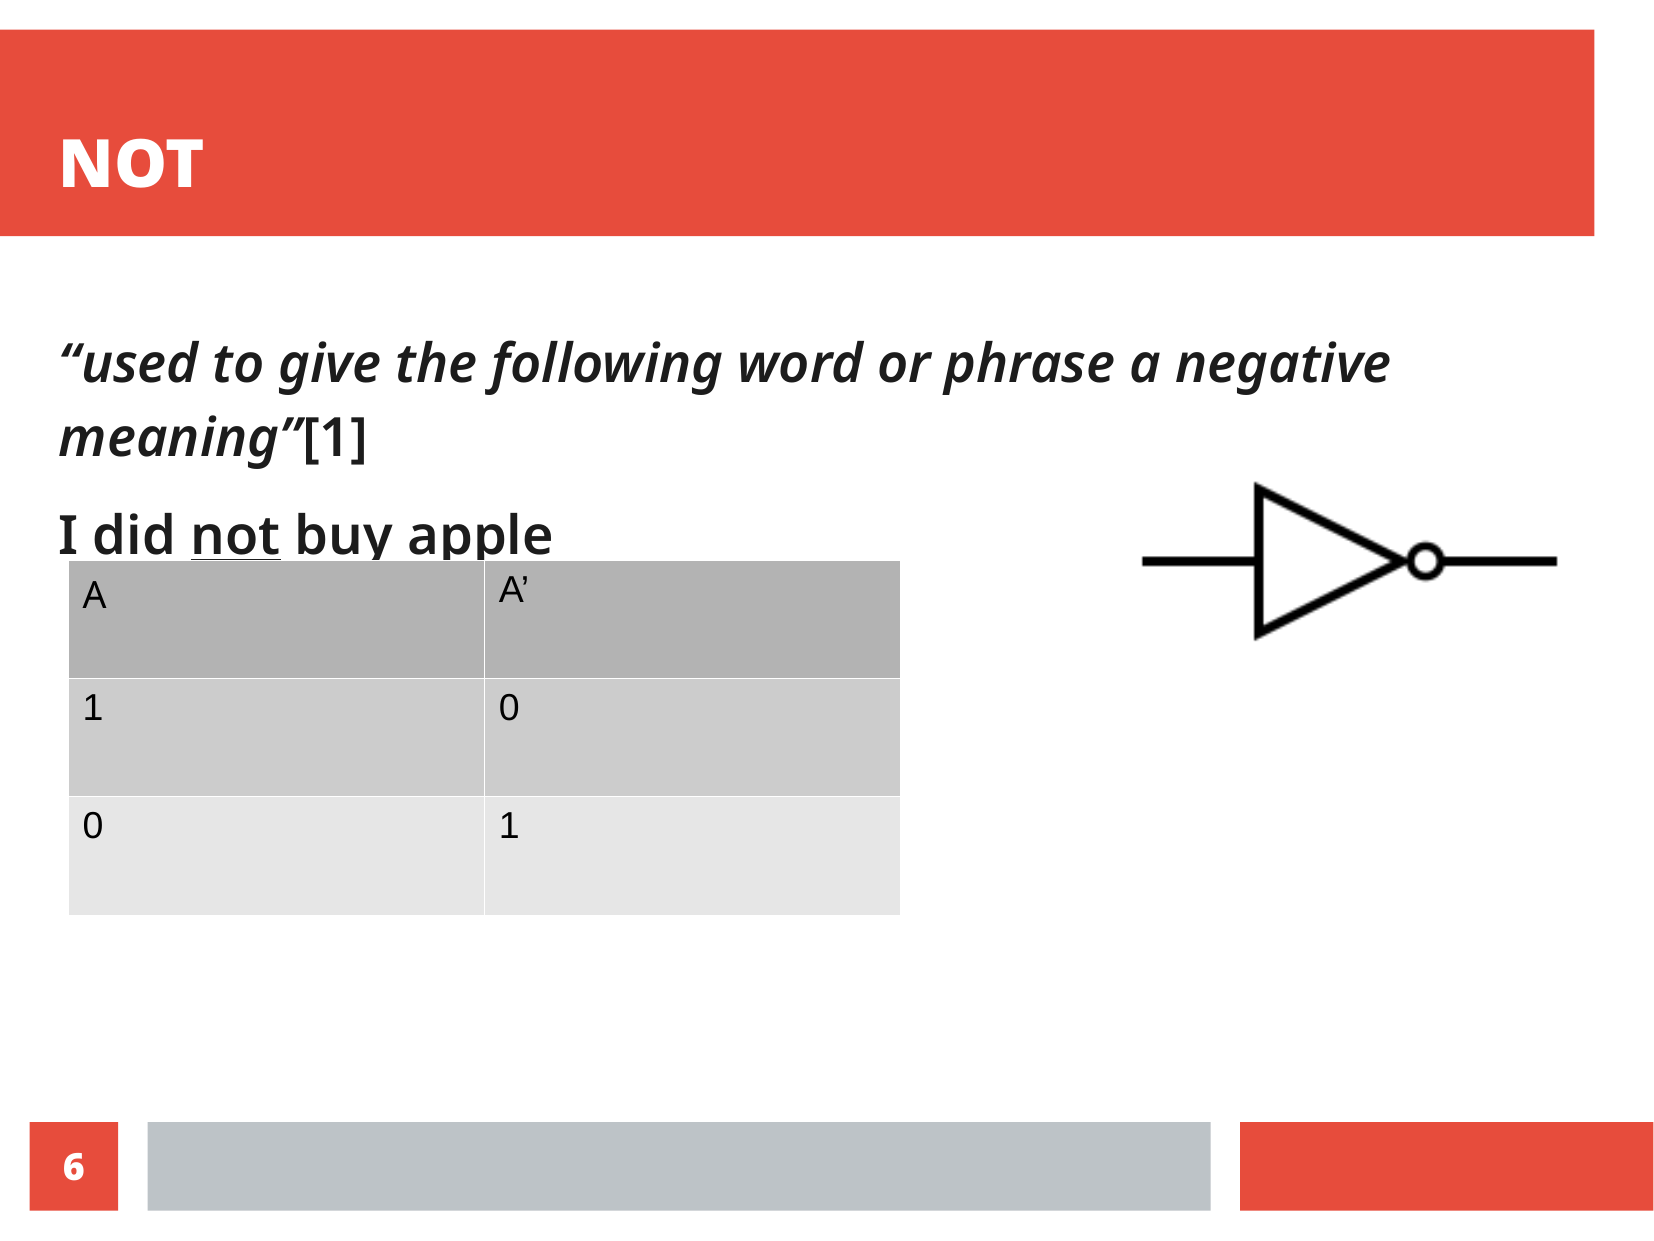

# NOT
“used to give the following word or phrase a negative meaning”[1]
I did not buy apple
| A | A’ |
| --- | --- |
| 1 | 0 |
| 0 | 1 |
6